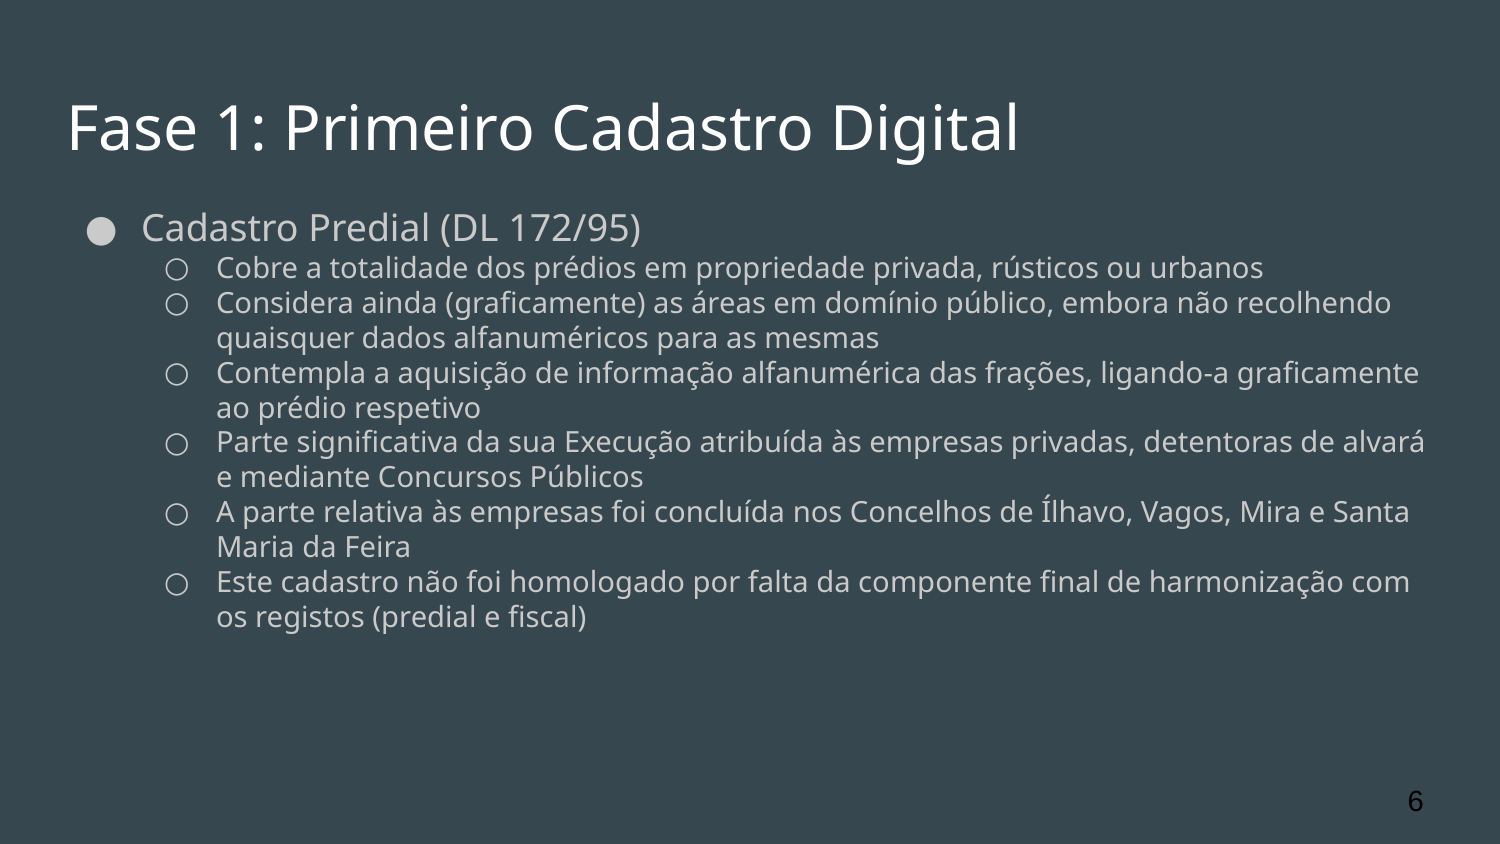

# Fase 1: Primeiro Cadastro Digital
Cadastro Predial (DL 172/95)
Cobre a totalidade dos prédios em propriedade privada, rústicos ou urbanos
Considera ainda (graficamente) as áreas em domínio público, embora não recolhendo quaisquer dados alfanuméricos para as mesmas
Contempla a aquisição de informação alfanumérica das frações, ligando-a graficamente ao prédio respetivo
Parte significativa da sua Execução atribuída às empresas privadas, detentoras de alvará e mediante Concursos Públicos
A parte relativa às empresas foi concluída nos Concelhos de Ílhavo, Vagos, Mira e Santa Maria da Feira
Este cadastro não foi homologado por falta da componente final de harmonização com os registos (predial e fiscal)